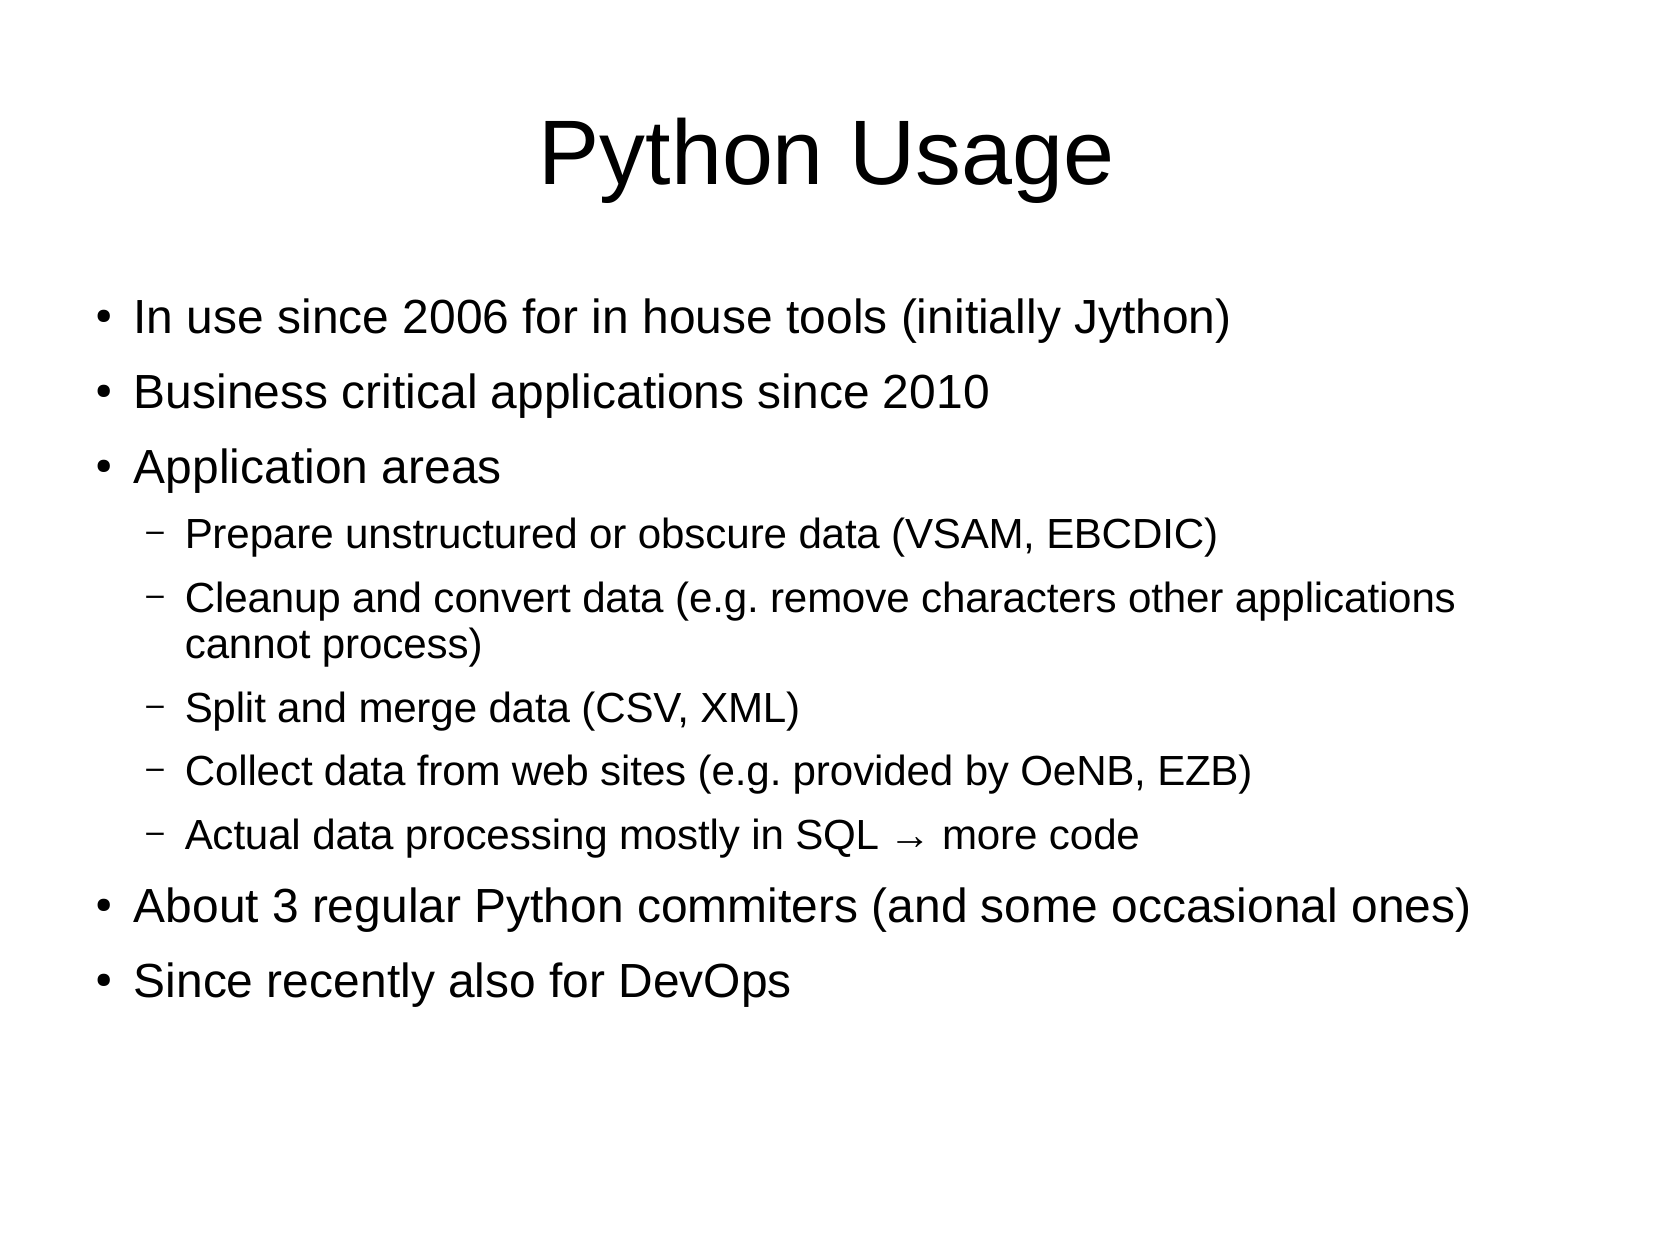

# Python Usage
In use since 2006 for in house tools (initially Jython)
Business critical applications since 2010
Application areas
Prepare unstructured or obscure data (VSAM, EBCDIC)
Cleanup and convert data (e.g. remove characters other applications cannot process)
Split and merge data (CSV, XML)
Collect data from web sites (e.g. provided by OeNB, EZB)
Actual data processing mostly in SQL → more code
About 3 regular Python commiters (and some occasional ones)
Since recently also for DevOps